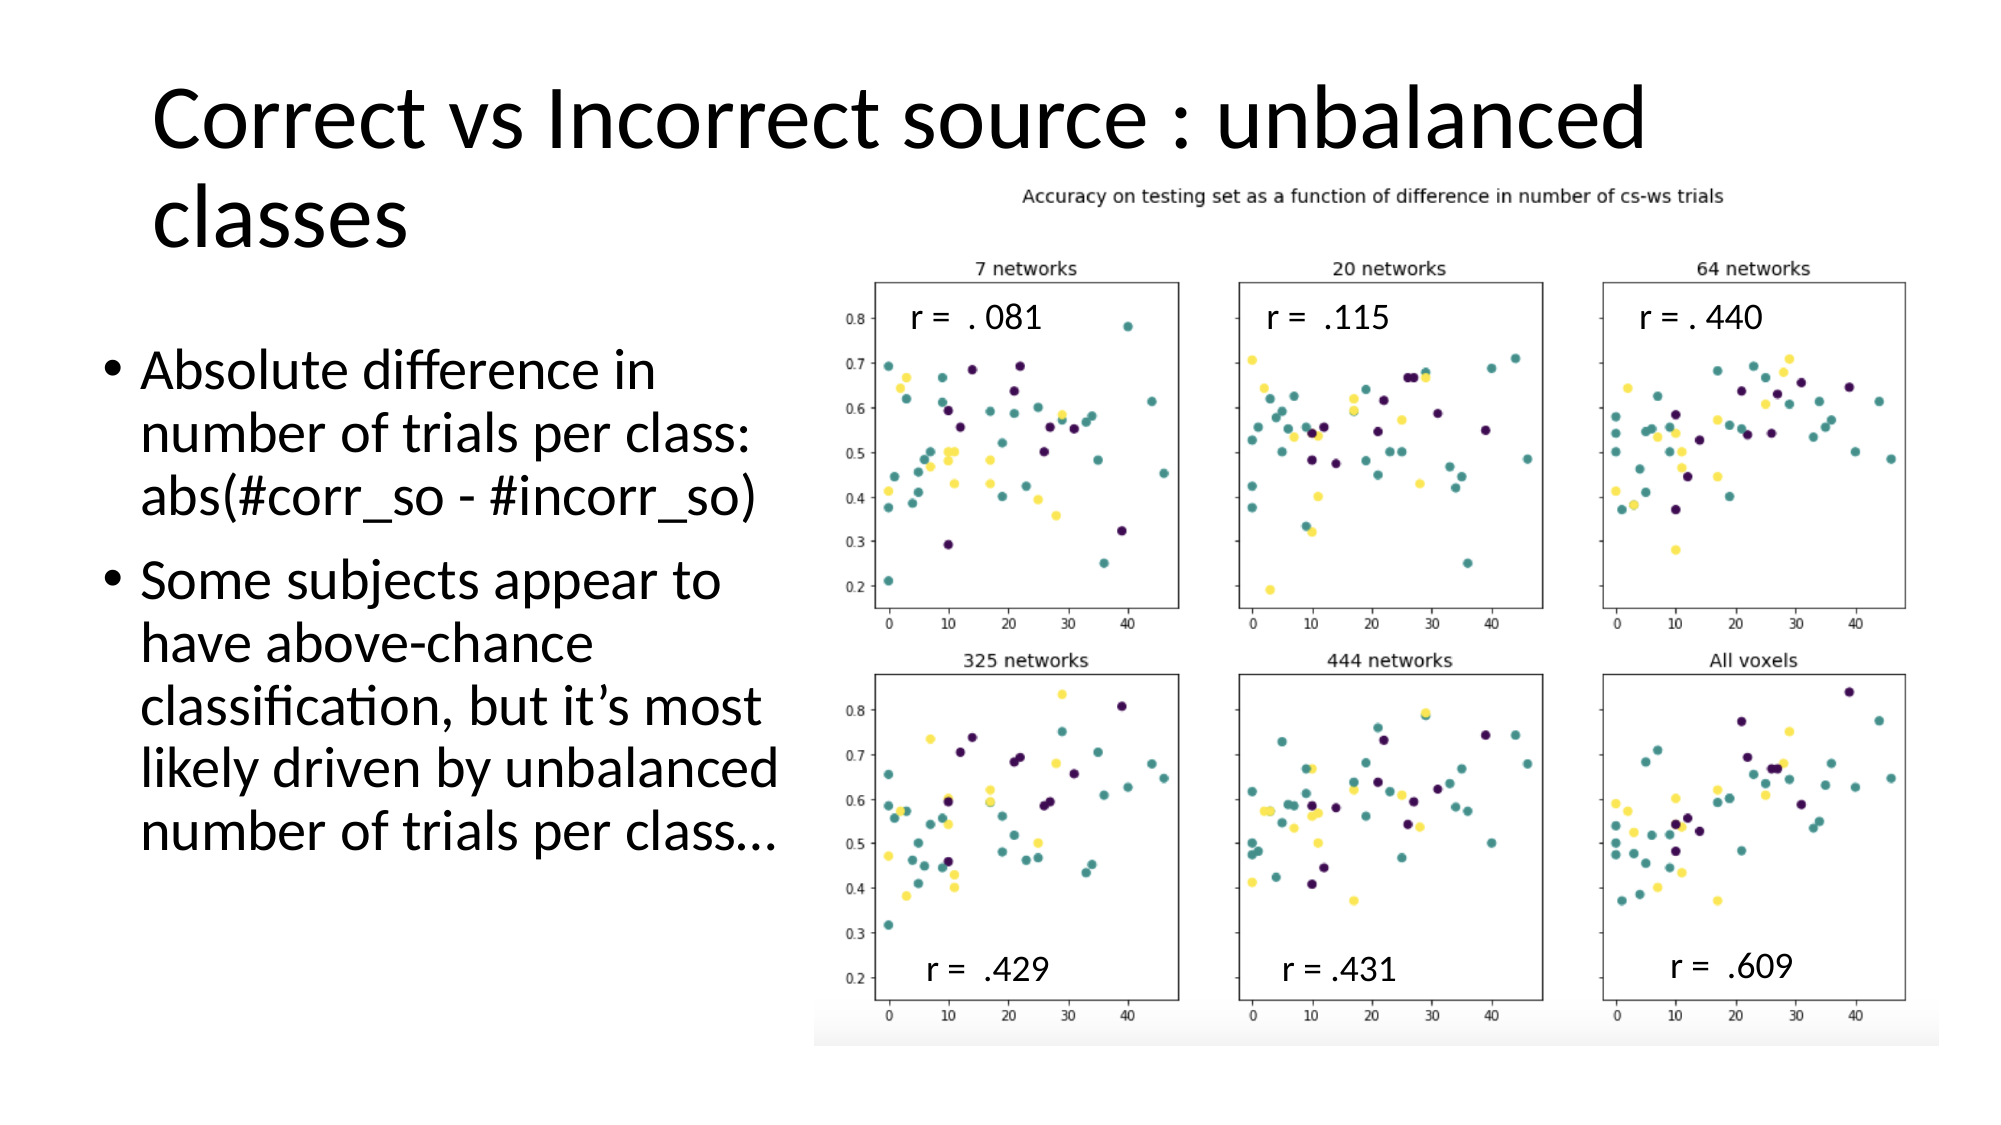

# Correct vs Incorrect source : unbalanced classes
r = . 081
r = .115
r = . 440
Absolute difference in number of trials per class: abs(#corr_so - #incorr_so)
Some subjects appear to have above-chance classification, but it’s most likely driven by unbalanced number of trials per class…
r = .609
r = .429
r = .431